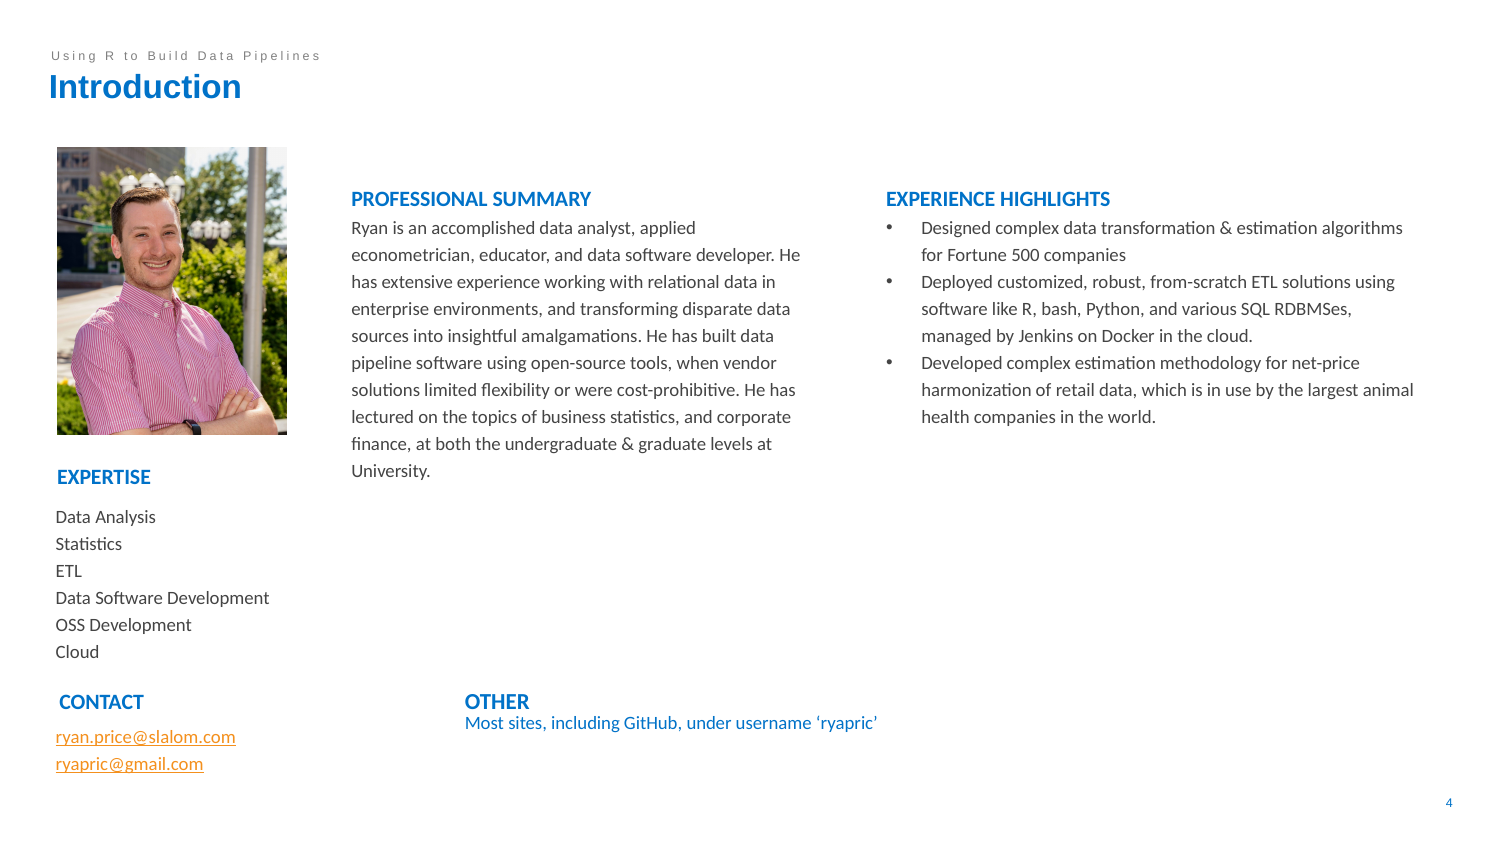

Using R to Build Data Pipelines
# Introduction
PROFESSIONAL SUMMARY
Ryan is an accomplished data analyst, applied econometrician, educator, and data software developer. He has extensive experience working with relational data in enterprise environments, and transforming disparate data sources into insightful amalgamations. He has built data pipeline software using open-source tools, when vendor solutions limited flexibility or were cost-prohibitive. He has lectured on the topics of business statistics, and corporate finance, at both the undergraduate & graduate levels at University.
EXPERIENCE HIGHLIGHTS
Designed complex data transformation & estimation algorithms for Fortune 500 companies
Deployed customized, robust, from-scratch ETL solutions using software like R, bash, Python, and various SQL RDBMSes, managed by Jenkins on Docker in the cloud.
Developed complex estimation methodology for net-price harmonization of retail data, which is in use by the largest animal health companies in the world.
EXPERTISE
Data Analysis
Statistics
ETL
Data Software Development
OSS Development
Cloud
OTHER
Most sites, including GitHub, under username ‘ryapric’
CONTACT
ryan.price@slalom.com
ryapric@gmail.com
4